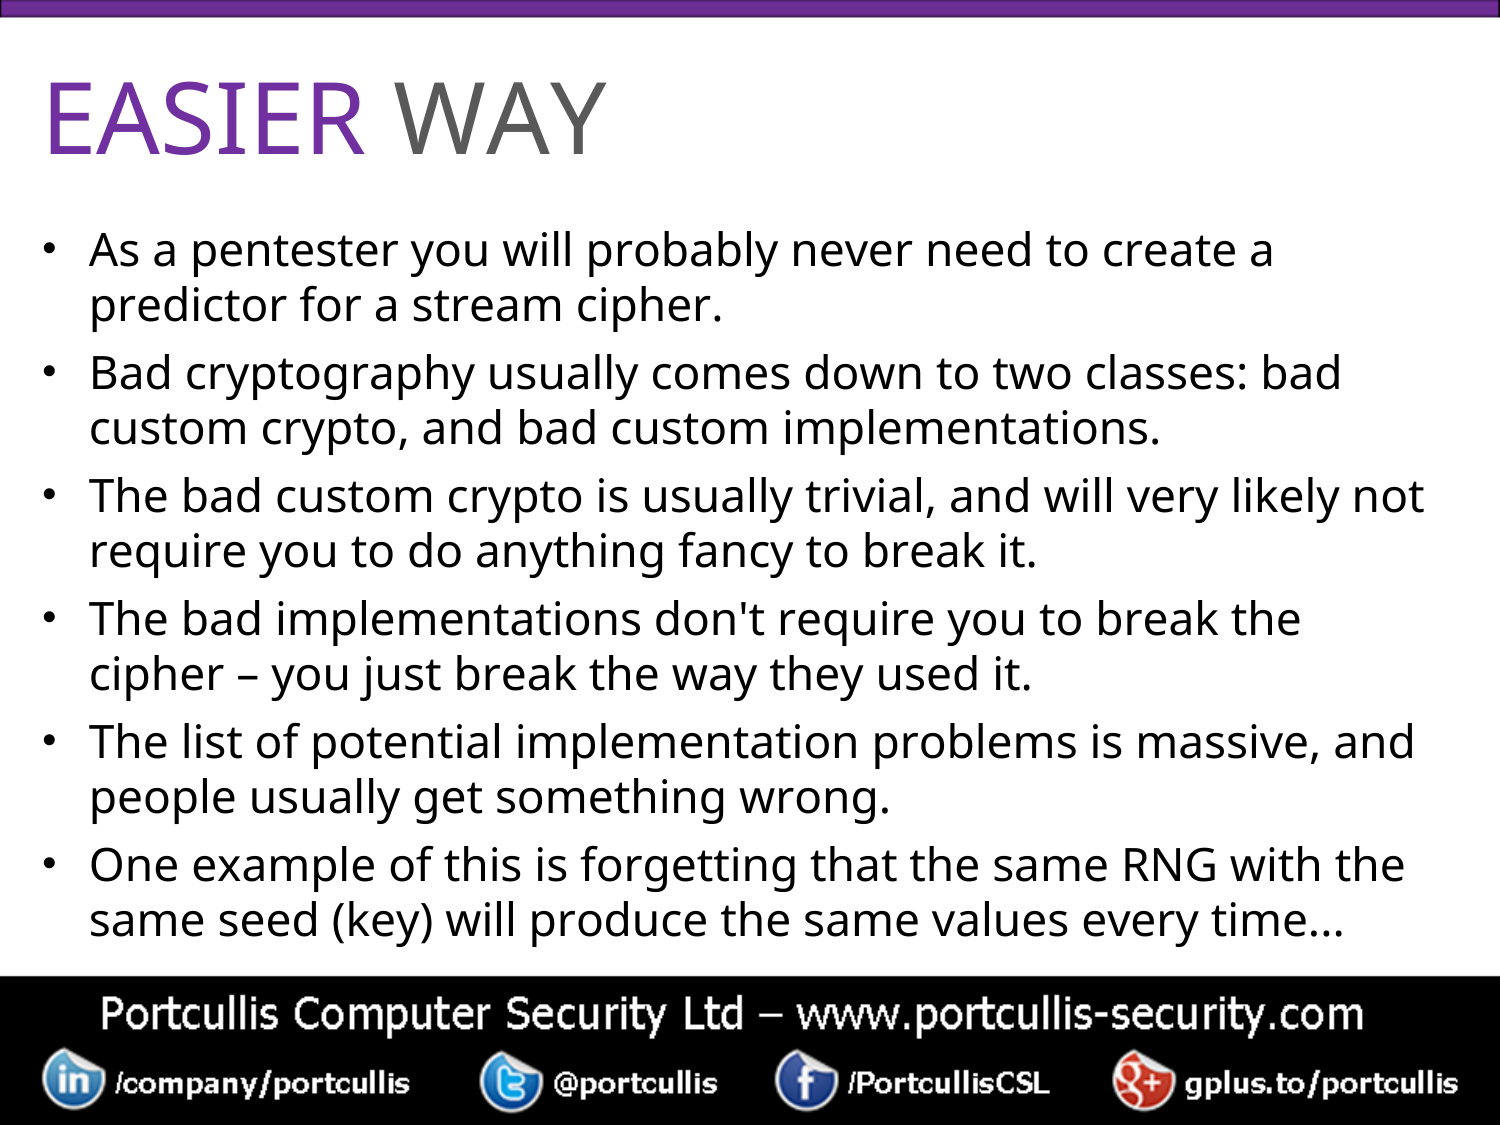

# EASIER WAY
As a pentester you will probably never need to create a predictor for a stream cipher.
Bad cryptography usually comes down to two classes: bad custom crypto, and bad custom implementations.
The bad custom crypto is usually trivial, and will very likely not require you to do anything fancy to break it.
The bad implementations don't require you to break the cipher – you just break the way they used it.
The list of potential implementation problems is massive, and people usually get something wrong.
One example of this is forgetting that the same RNG with the same seed (key) will produce the same values every time...